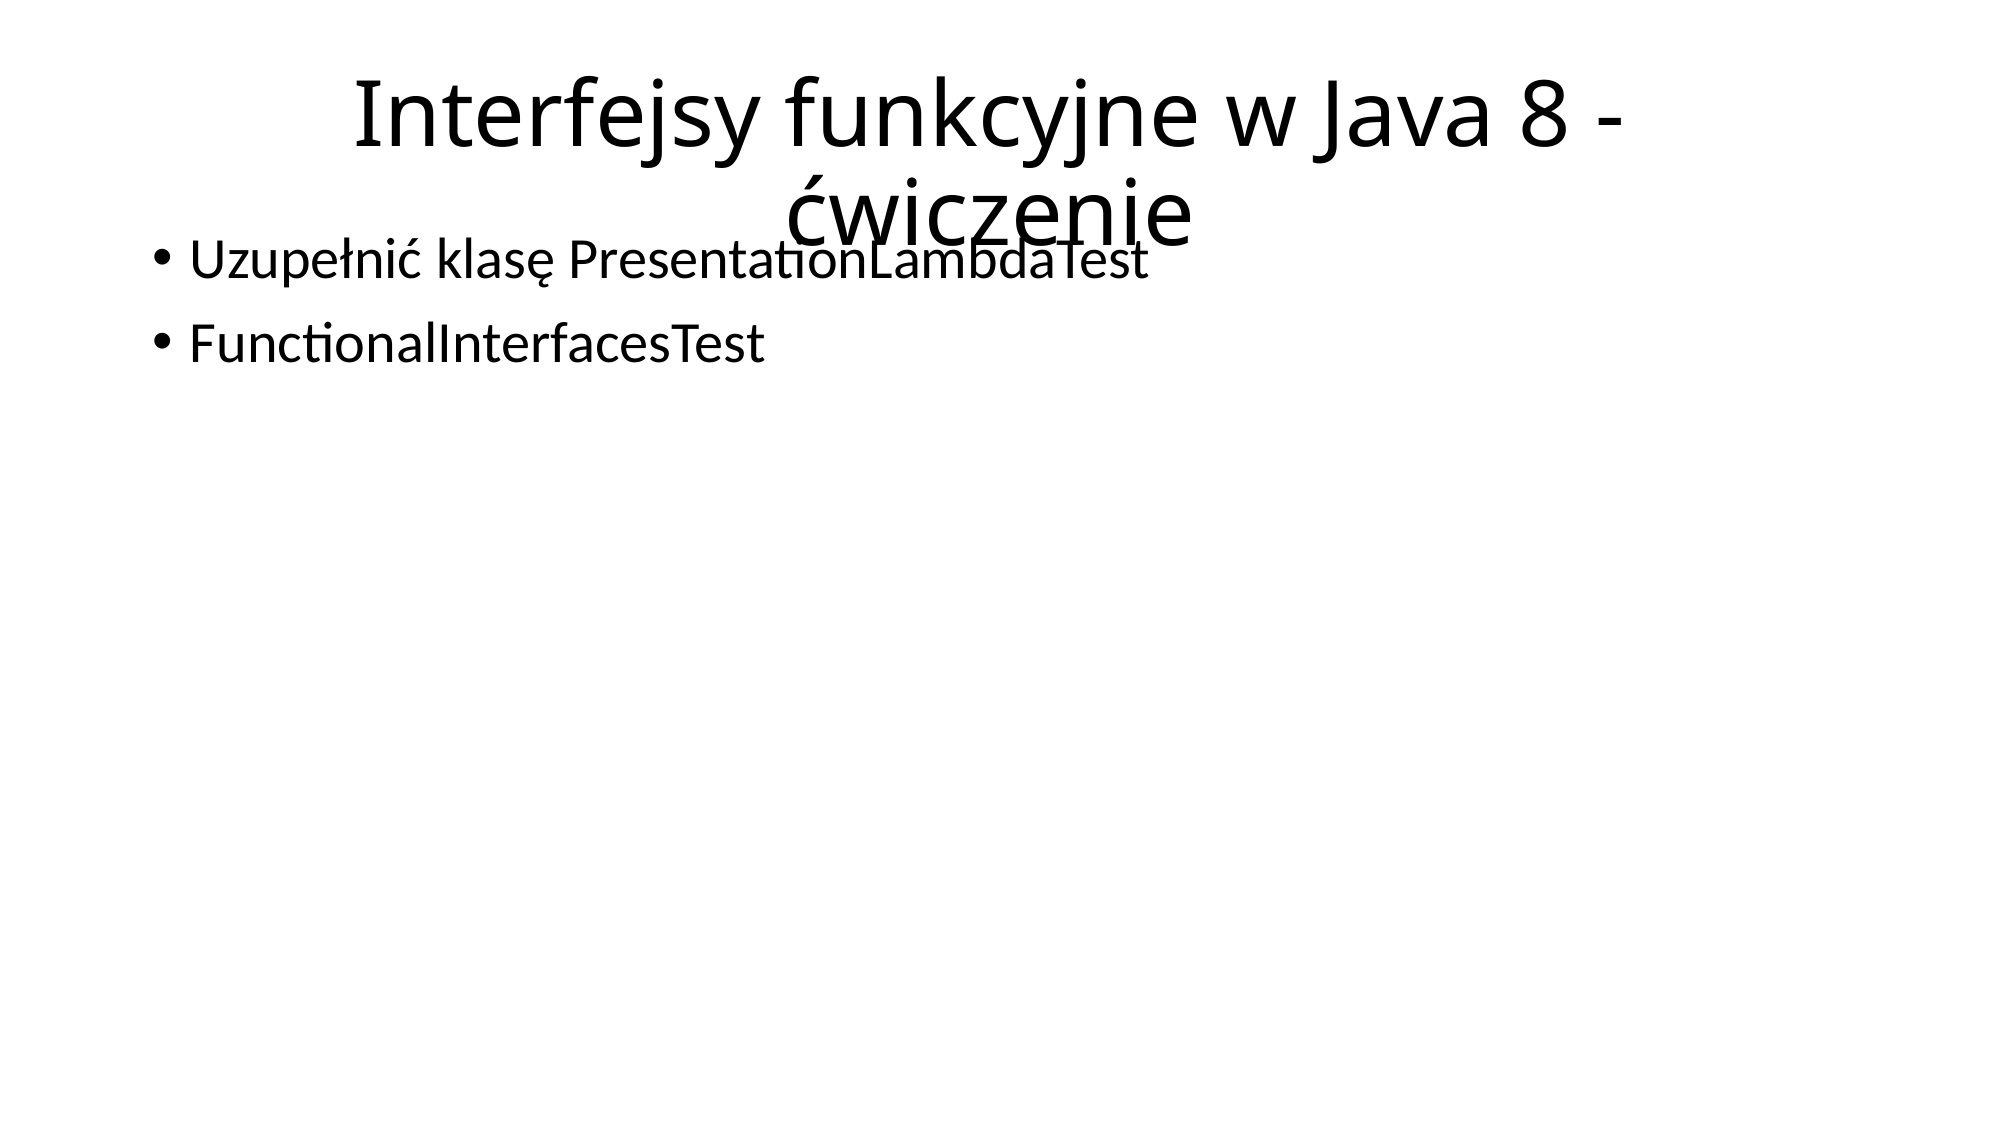

# Interfejsy funkcyjne w Java 8 - ćwiczenie
Uzupełnić klasę PresentationLambdaTest
FunctionalInterfacesTest